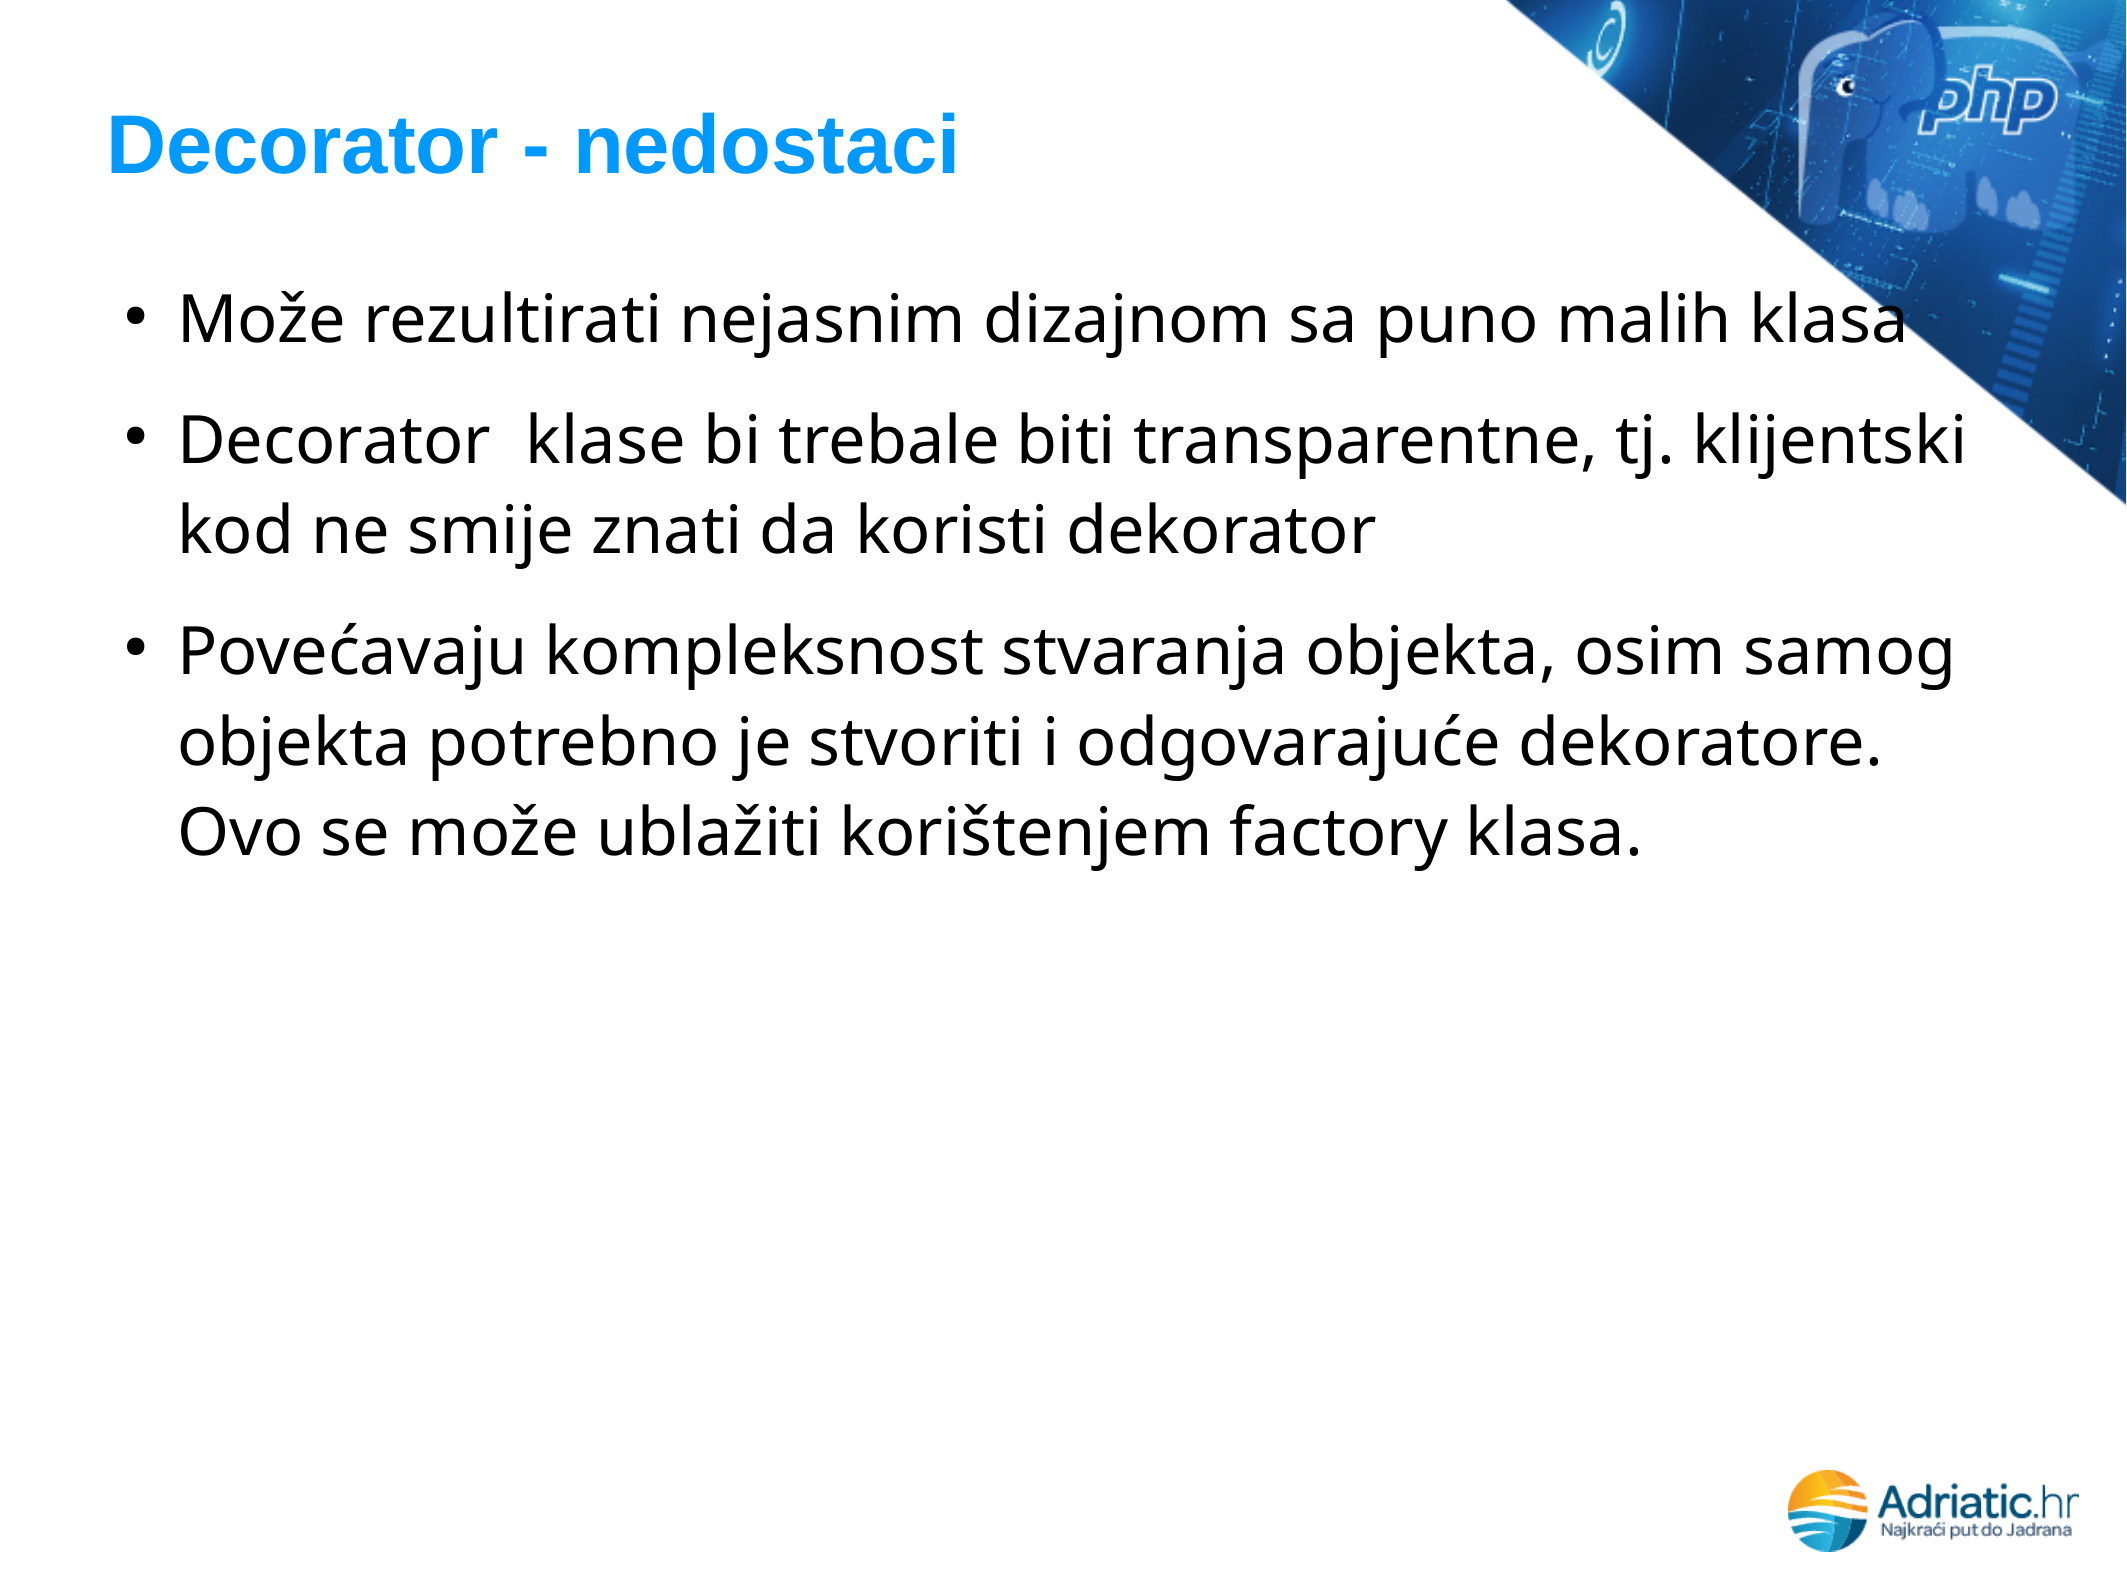

# Decorator - nedostaci
Može rezultirati nejasnim dizajnom sa puno malih klasa
Decorator klase bi trebale biti transparentne, tj. klijentski kod ne smije znati da koristi dekorator
Povećavaju kompleksnost stvaranja objekta, osim samog objekta potrebno je stvoriti i odgovarajuće dekoratore. Ovo se može ublažiti korištenjem factory klasa.